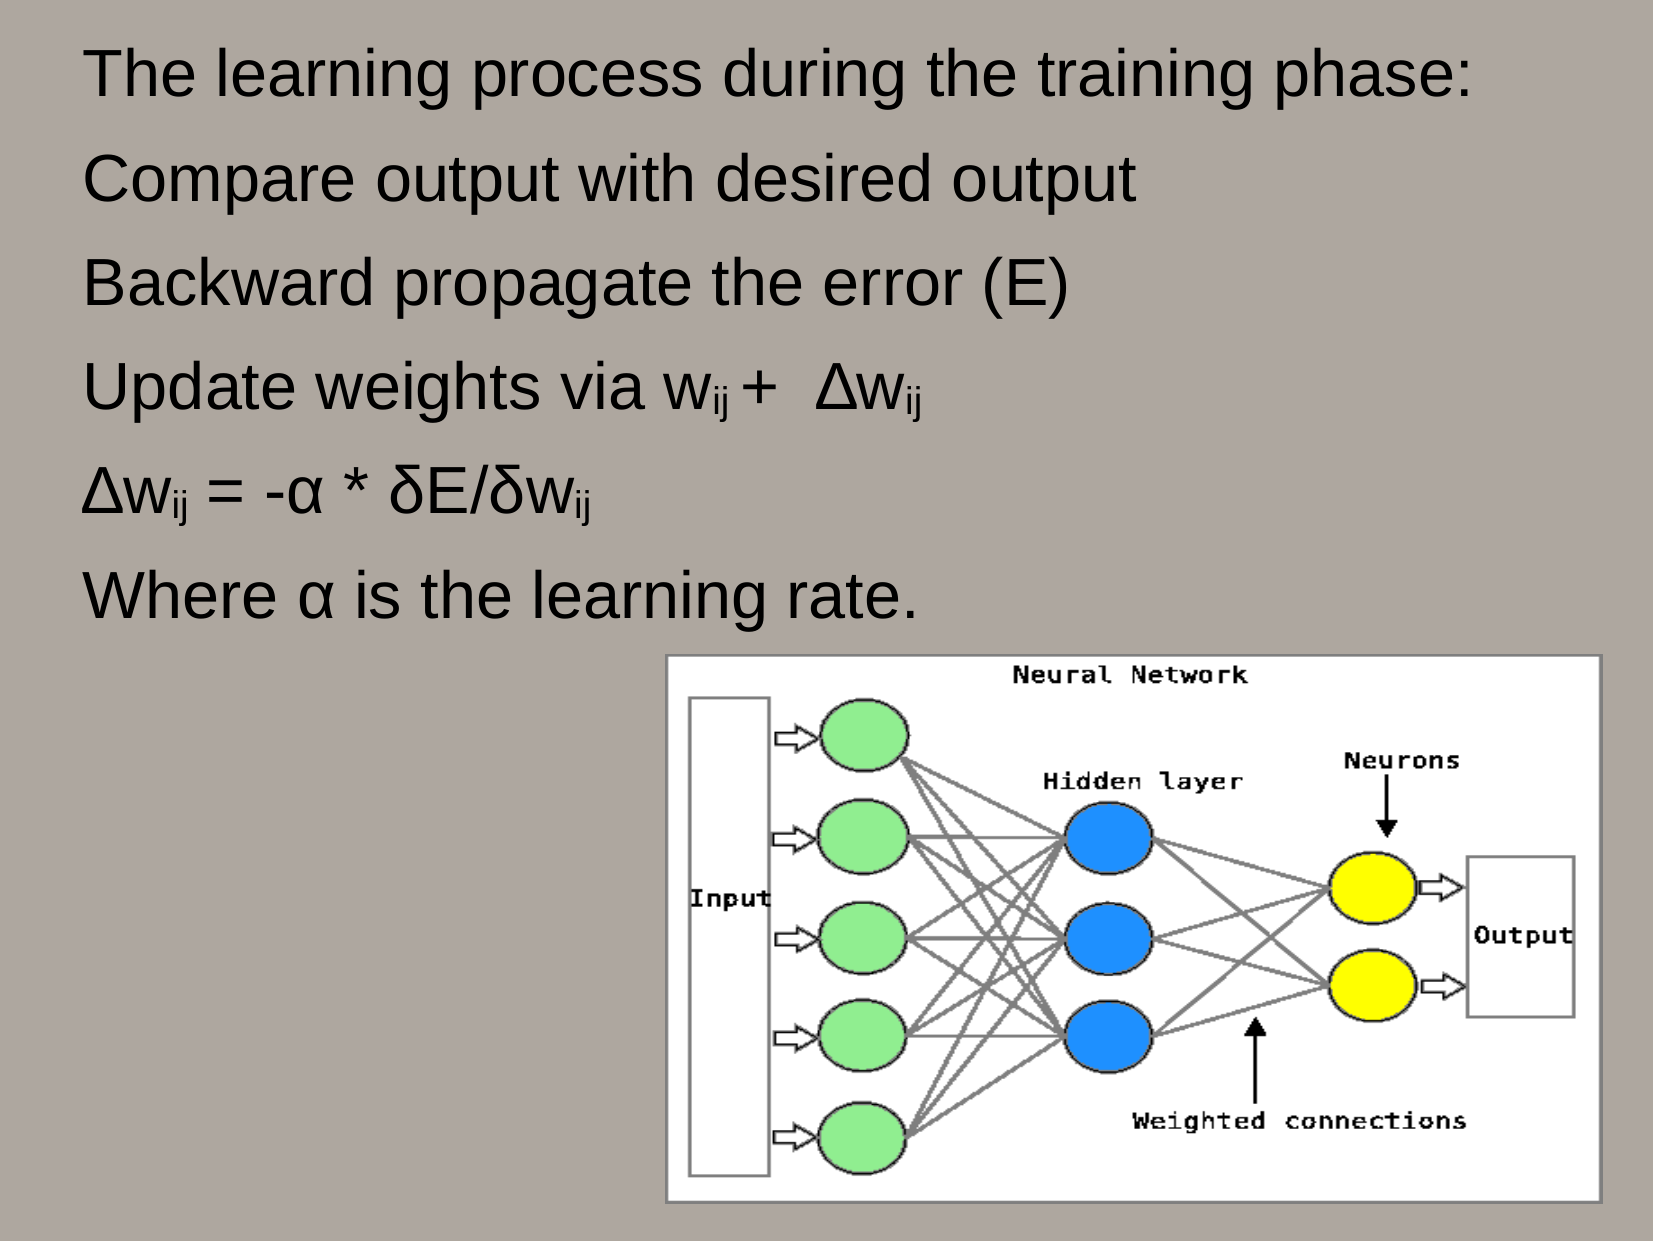

# The learning process during the training phase:
Compare output with desired output
Backward propagate the error (E)
Update weights via wij + ∆wij
∆wij = -α * δE/δwij
Where α is the learning rate.